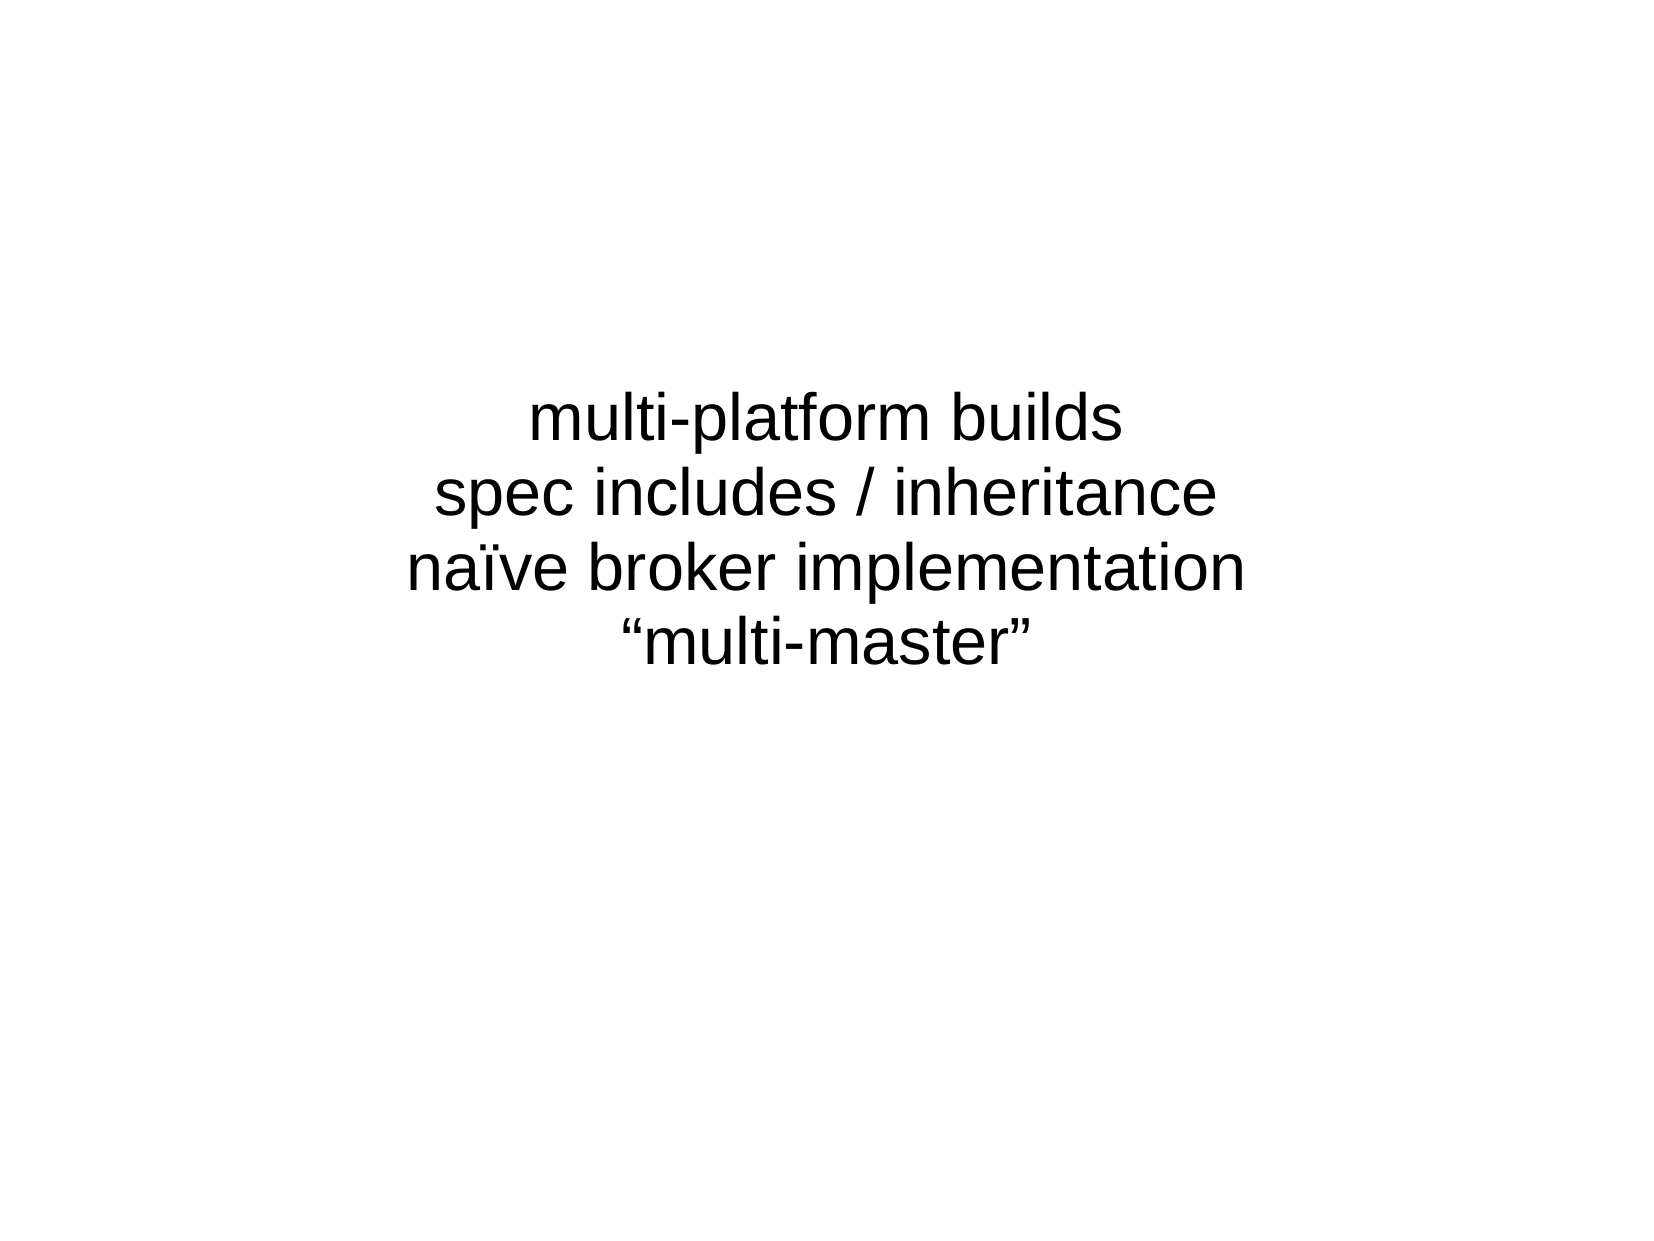

# multi-platform builds
spec includes / inheritance
naïve broker implementation
“multi-master”